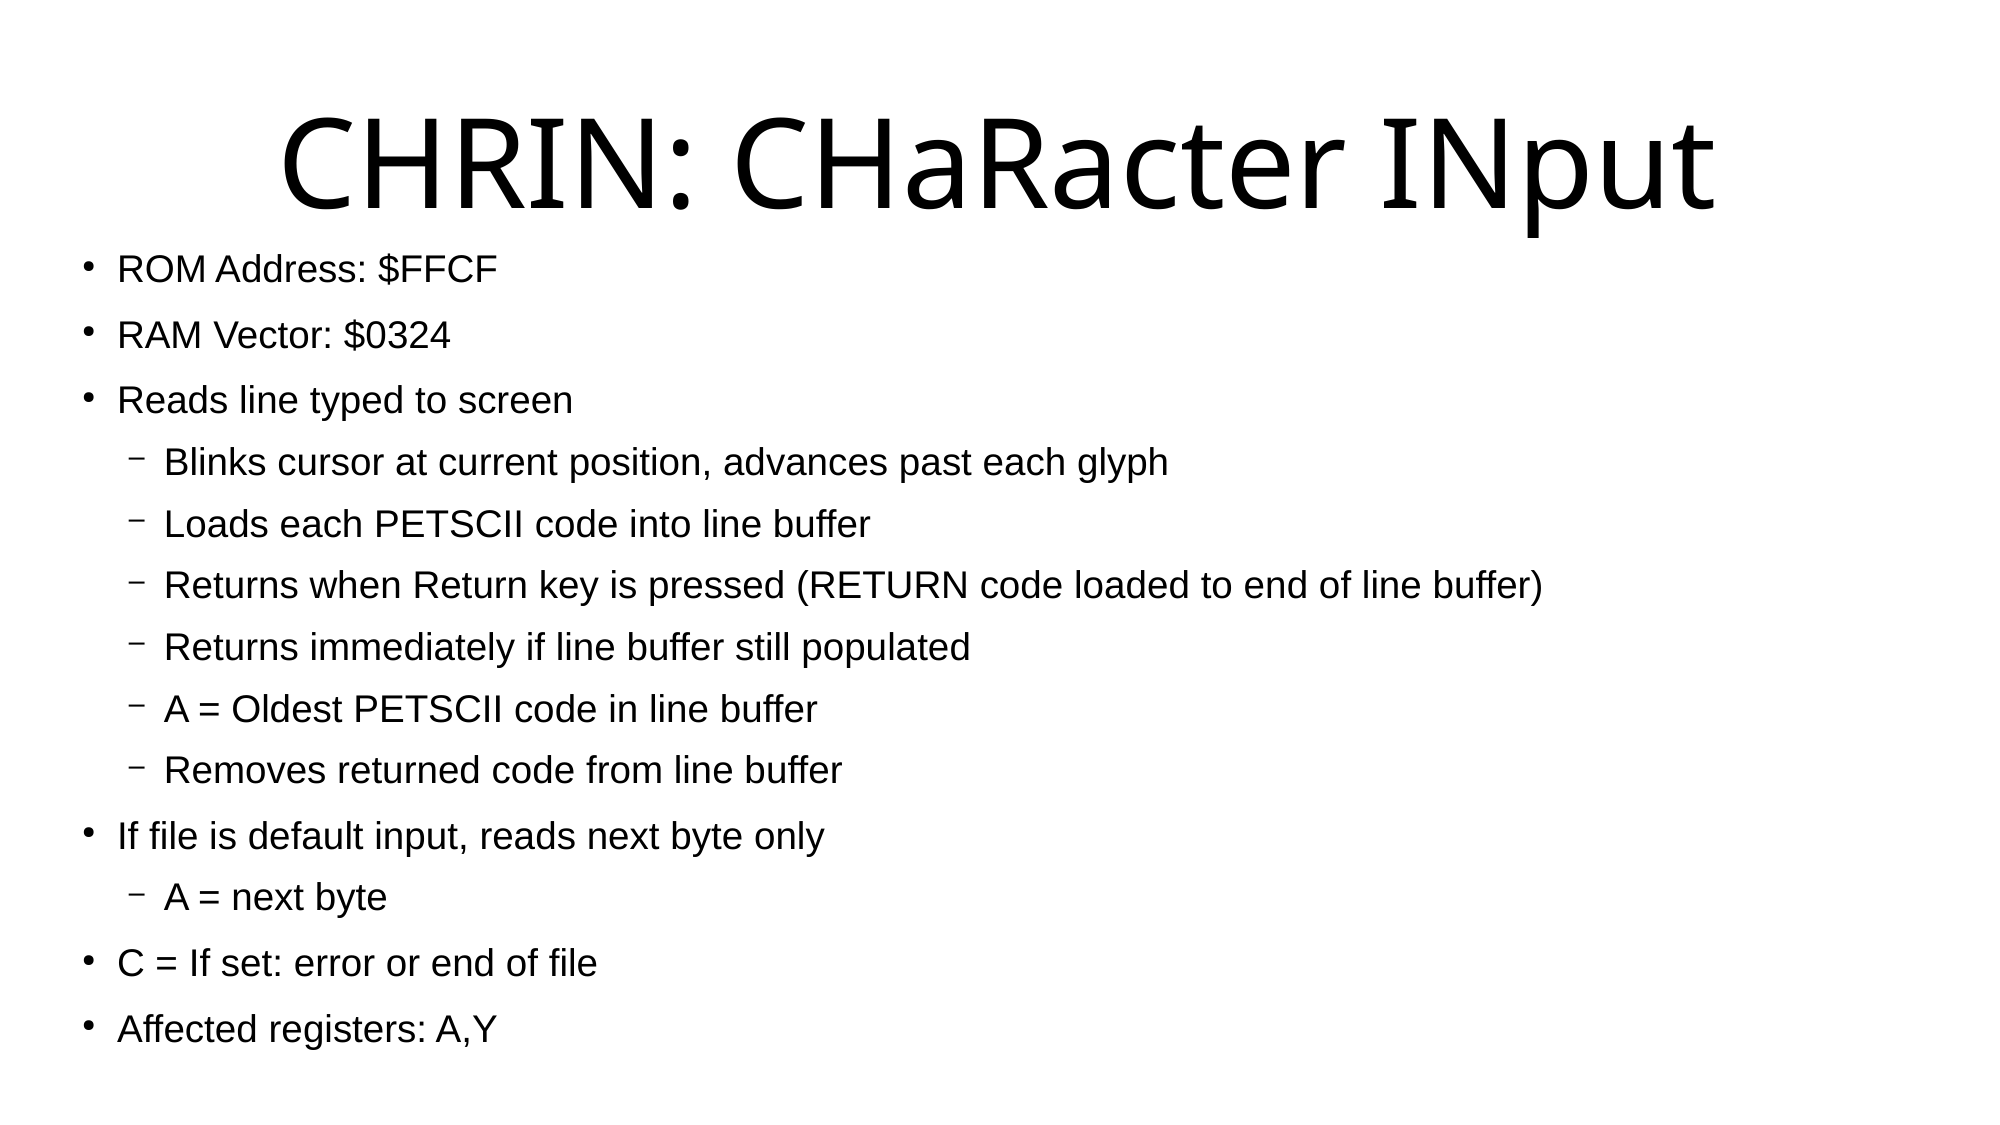

CHRIN: CHaRacter INput
# ROM Address: $FFCF
RAM Vector: $0324
Reads line typed to screen
Blinks cursor at current position, advances past each glyph
Loads each PETSCII code into line buffer
Returns when Return key is pressed (RETURN code loaded to end of line buffer)
Returns immediately if line buffer still populated
A = Oldest PETSCII code in line buffer
Removes returned code from line buffer
If file is default input, reads next byte only
A = next byte
C = If set: error or end of file
Affected registers: A,Y